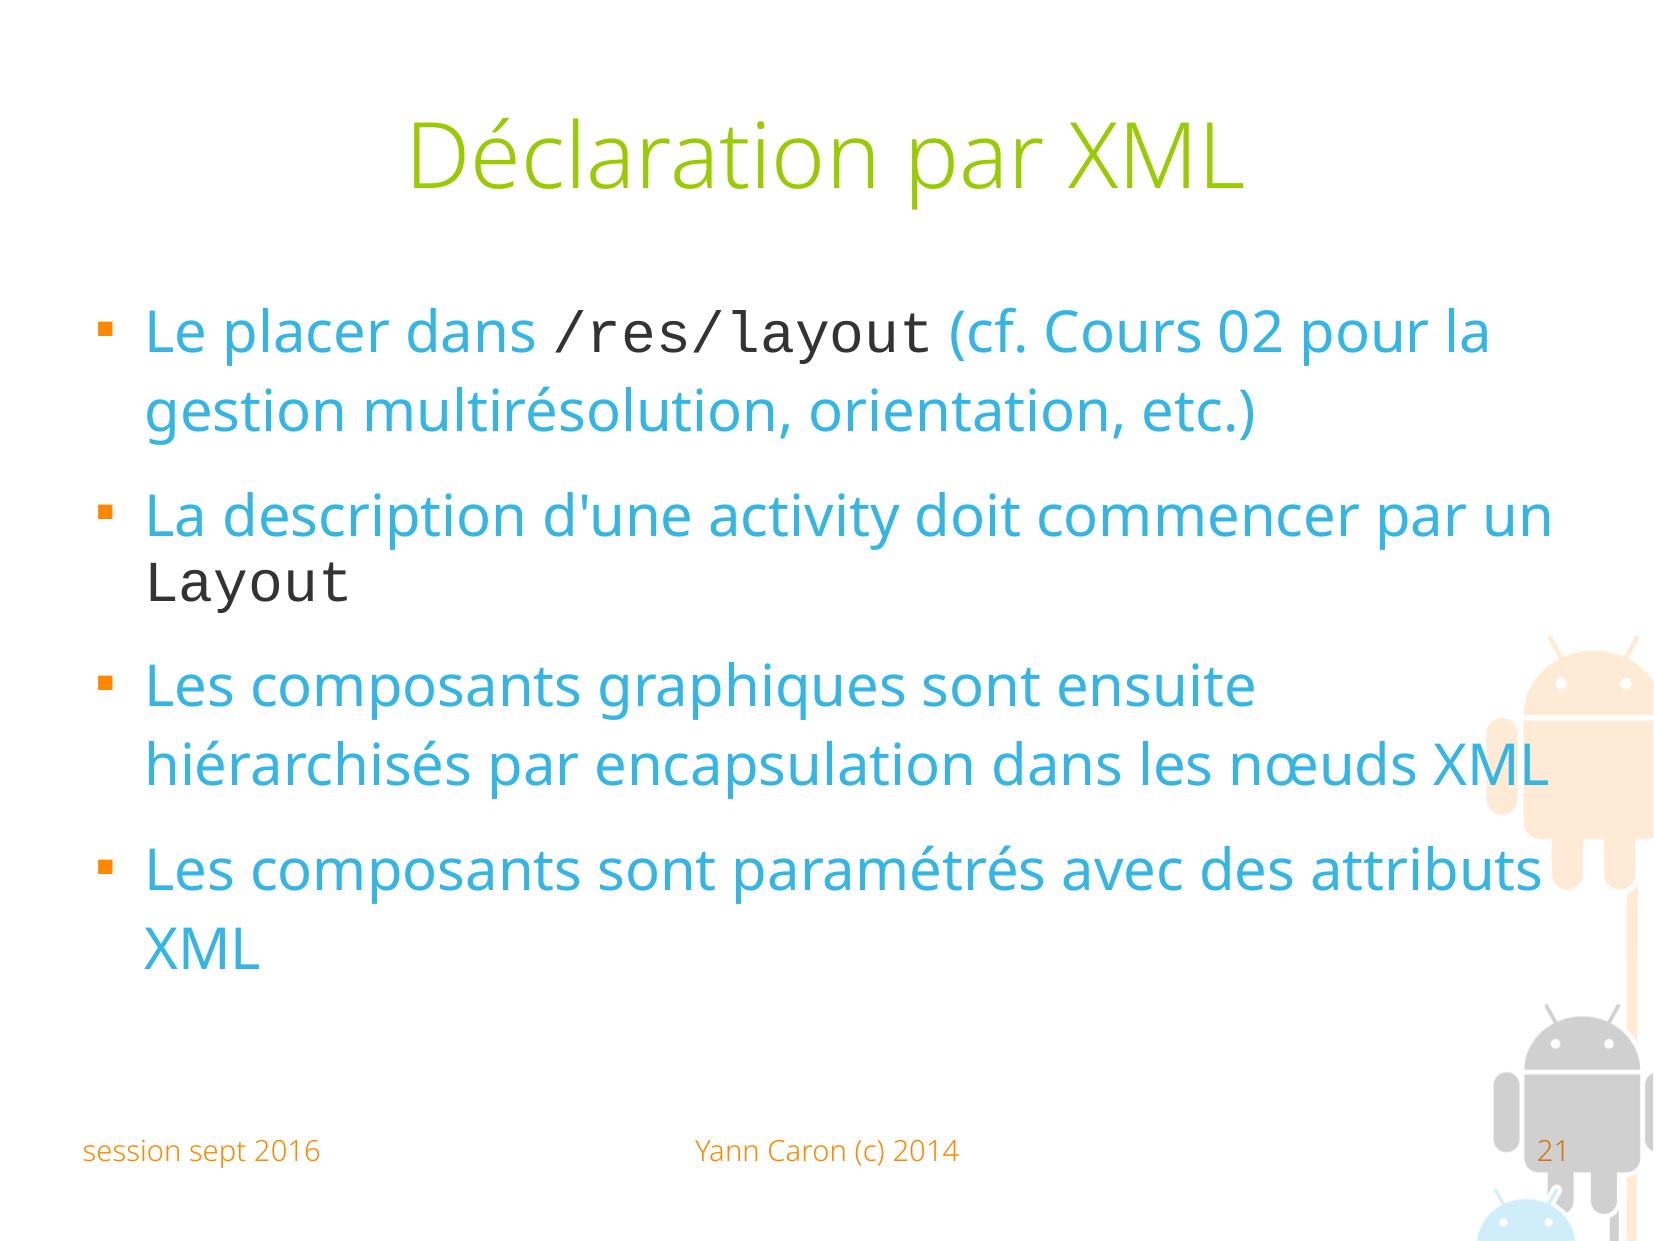

# Déclaration par XML
Le placer dans /res/layout (cf. Cours 02 pour la gestion multirésolution, orientation, etc.)
La description d'une activity doit commencer par un Layout
Les composants graphiques sont ensuite hiérarchisés par encapsulation dans les nœuds XML
Les composants sont paramétrés avec des attributs XML
session sept 2016
Yann Caron (c) 2014
21